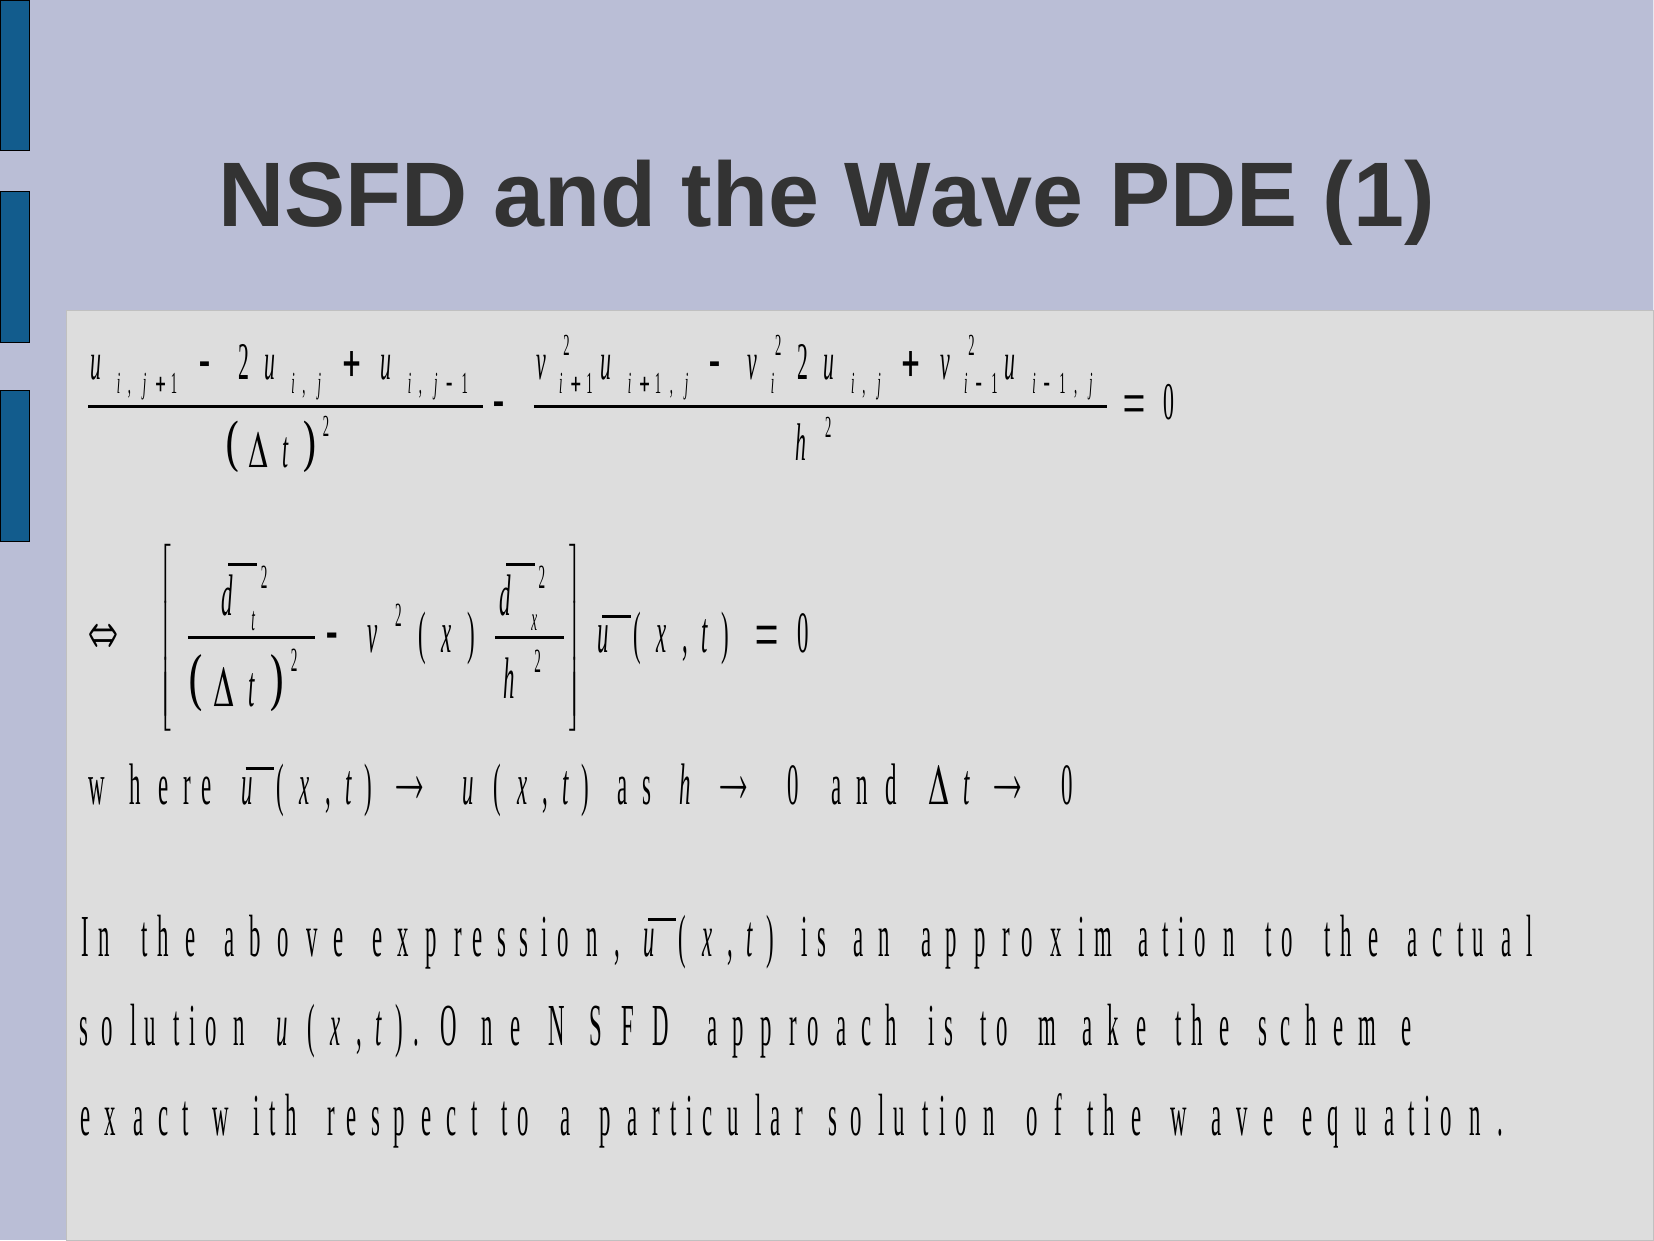

# NSFD and the Wave PDE (1)